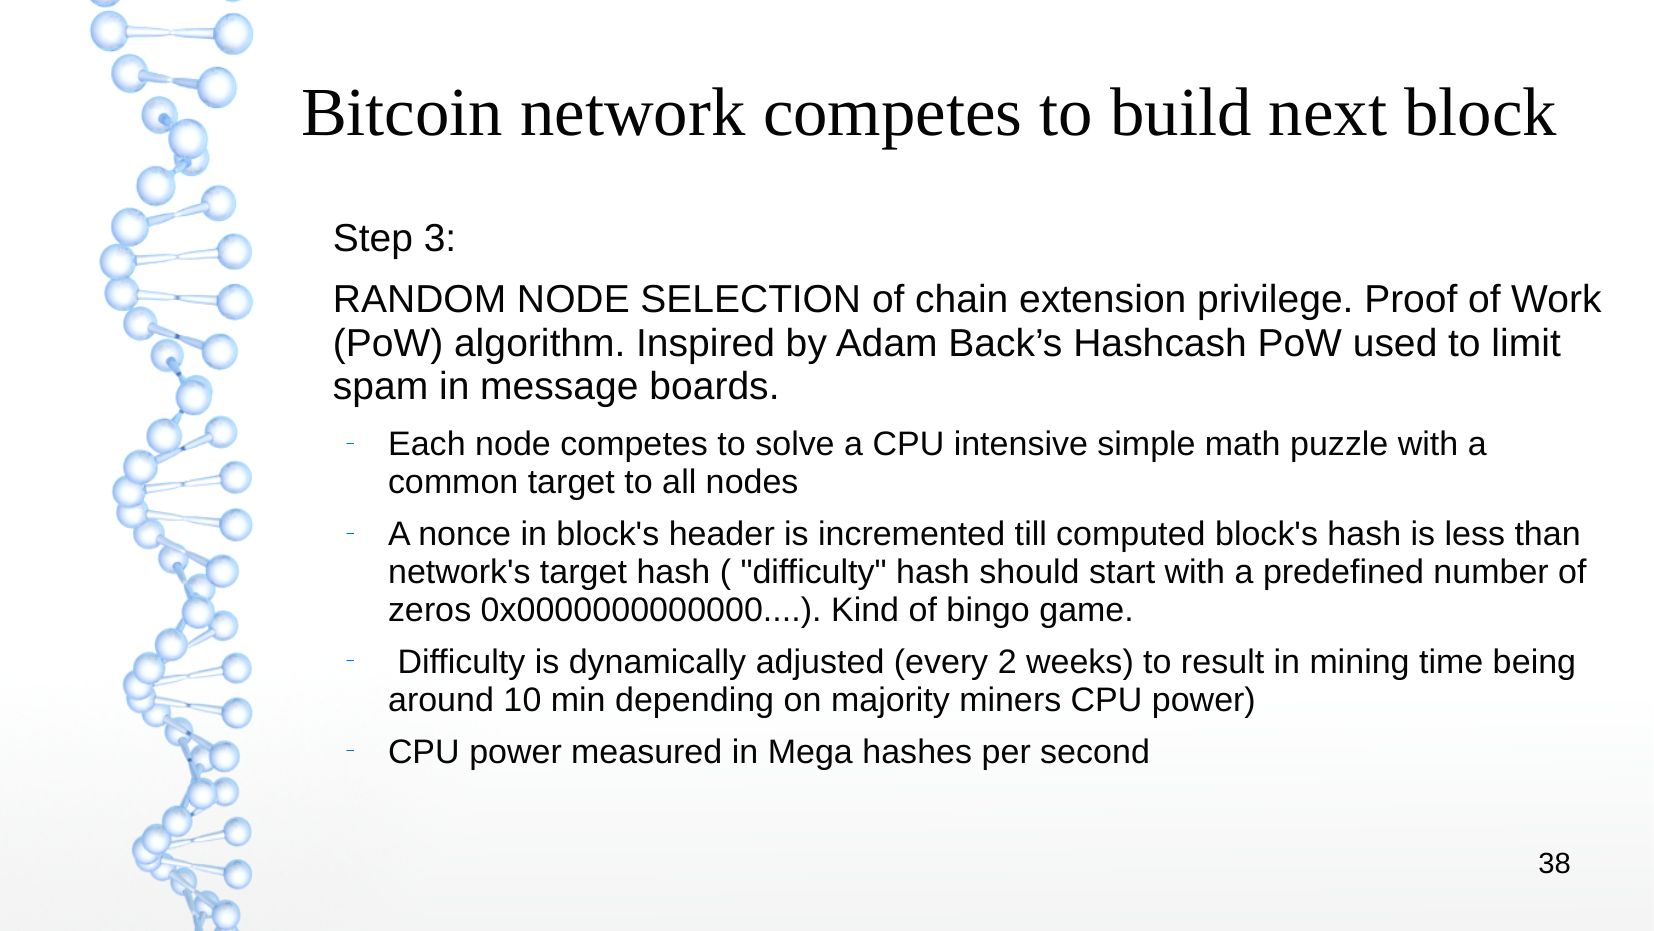

Bitcoin network competes to build next block
# Step 3:
RANDOM NODE SELECTION of chain extension privilege. Proof of Work (PoW) algorithm. Inspired by Adam Back’s Hashcash PoW used to limit spam in message boards.
Each node competes to solve a CPU intensive simple math puzzle with a common target to all nodes
A nonce in block's header is incremented till computed block's hash is less than network's target hash ( "difficulty" hash should start with a predefined number of zeros 0x0000000000000....). Kind of bingo game.
 Difficulty is dynamically adjusted (every 2 weeks) to result in mining time being around 10 min depending on majority miners CPU power)
CPU power measured in Mega hashes per second
38